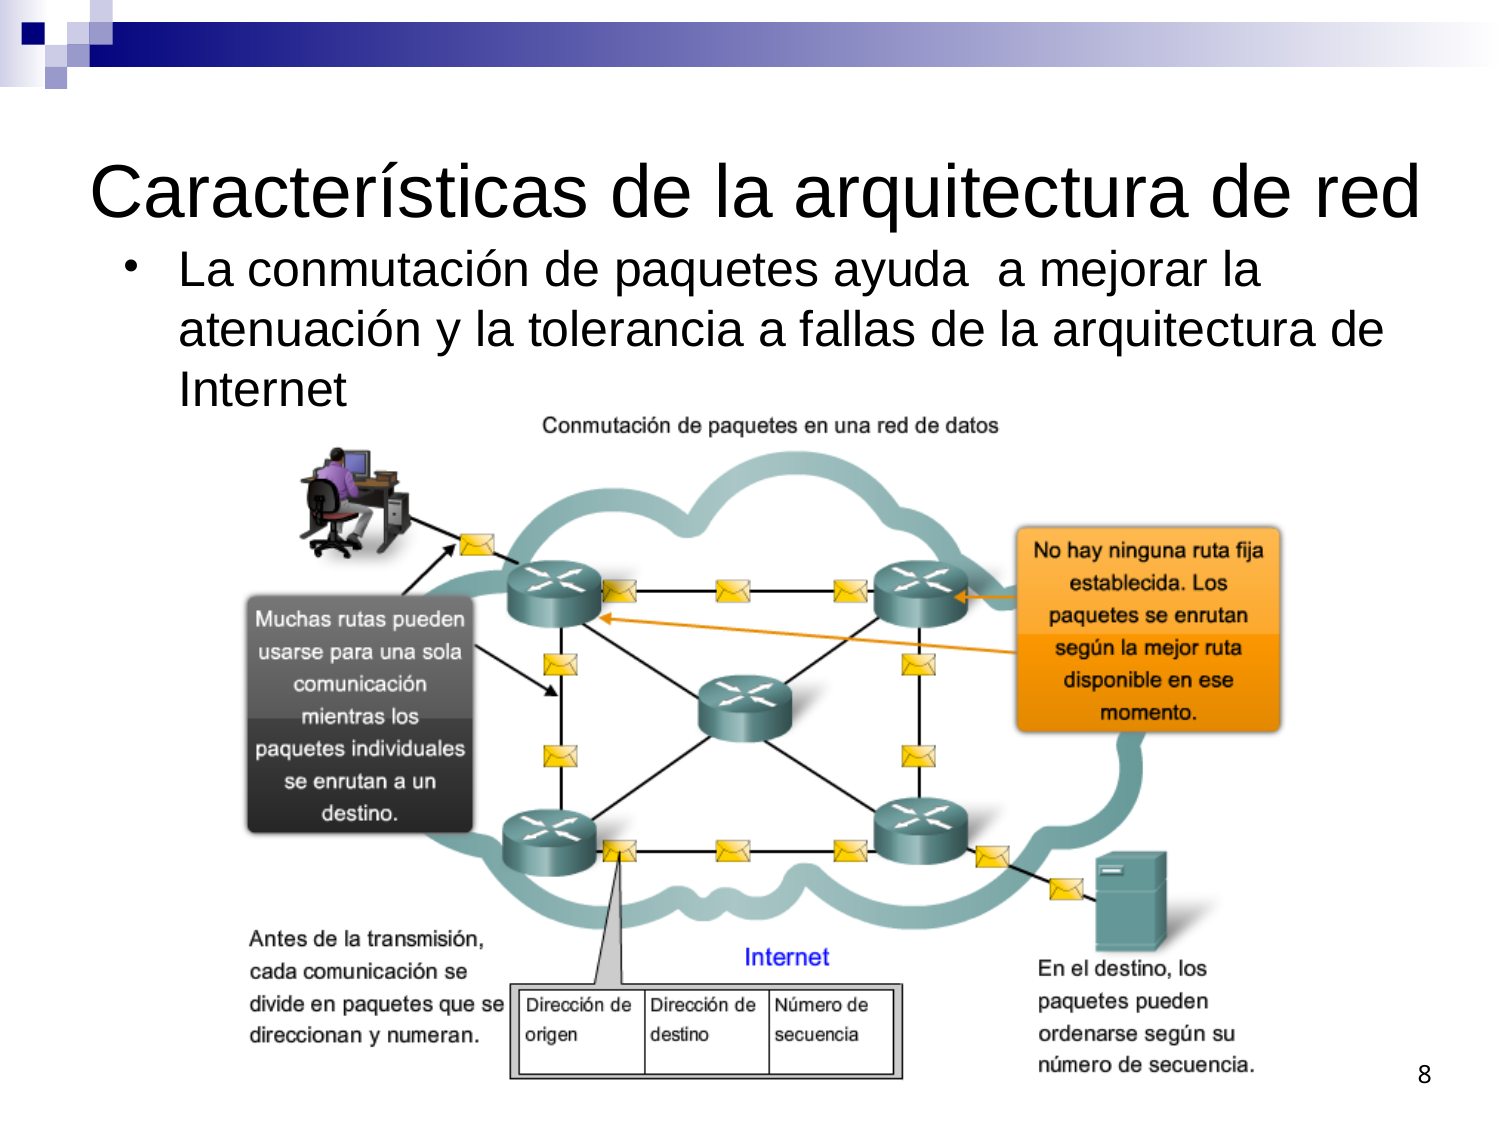

Características de la arquitectura de red
La conmutación de paquetes ayuda a mejorar la atenuación y la tolerancia a fallas de la arquitectura de Internet